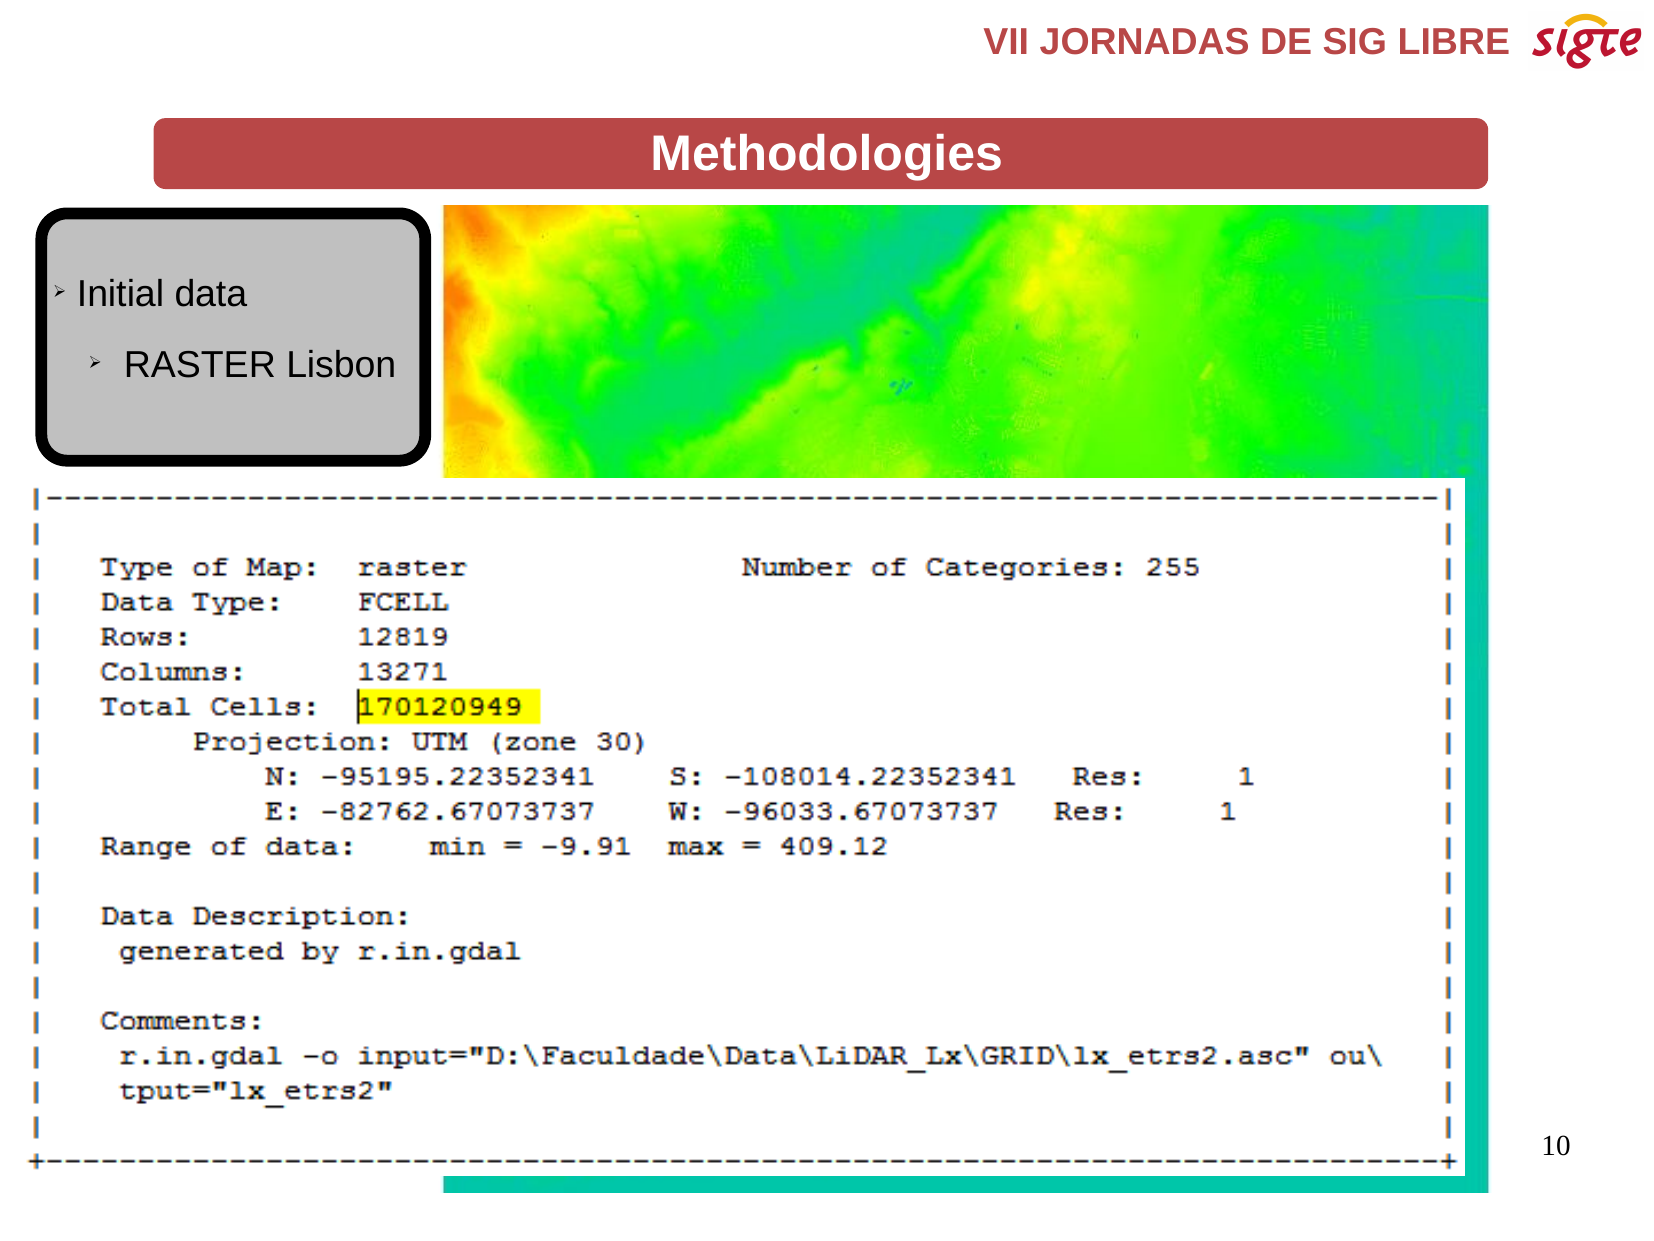

VII JORNADAS DE SIG LIBRE
# Methodologies
 Initial data
RASTER Lisbon
10